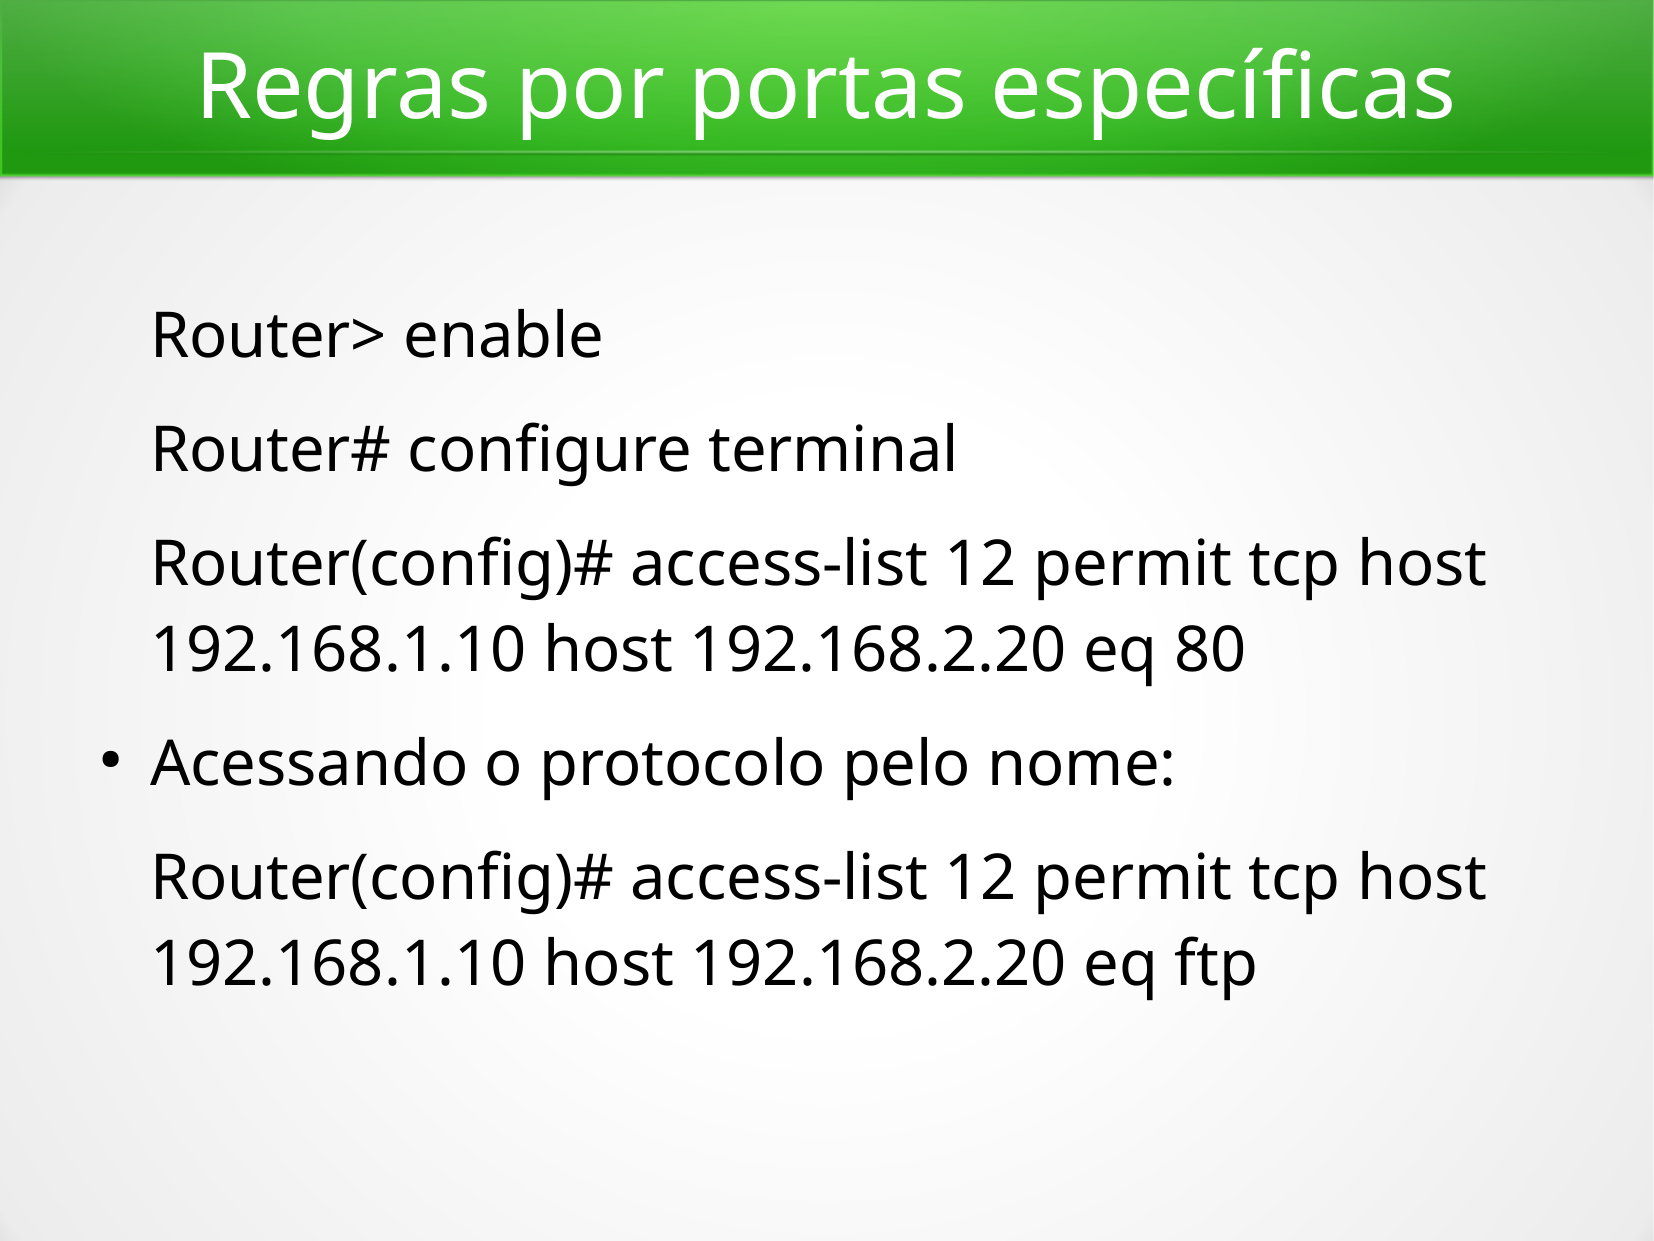

# Regras por portas específicas
Router> enable
Router# configure terminal
Router(config)# access-list 12 permit tcp host 192.168.1.10 host 192.168.2.20 eq 80
Acessando o protocolo pelo nome:
Router(config)# access-list 12 permit tcp host 192.168.1.10 host 192.168.2.20 eq ftp